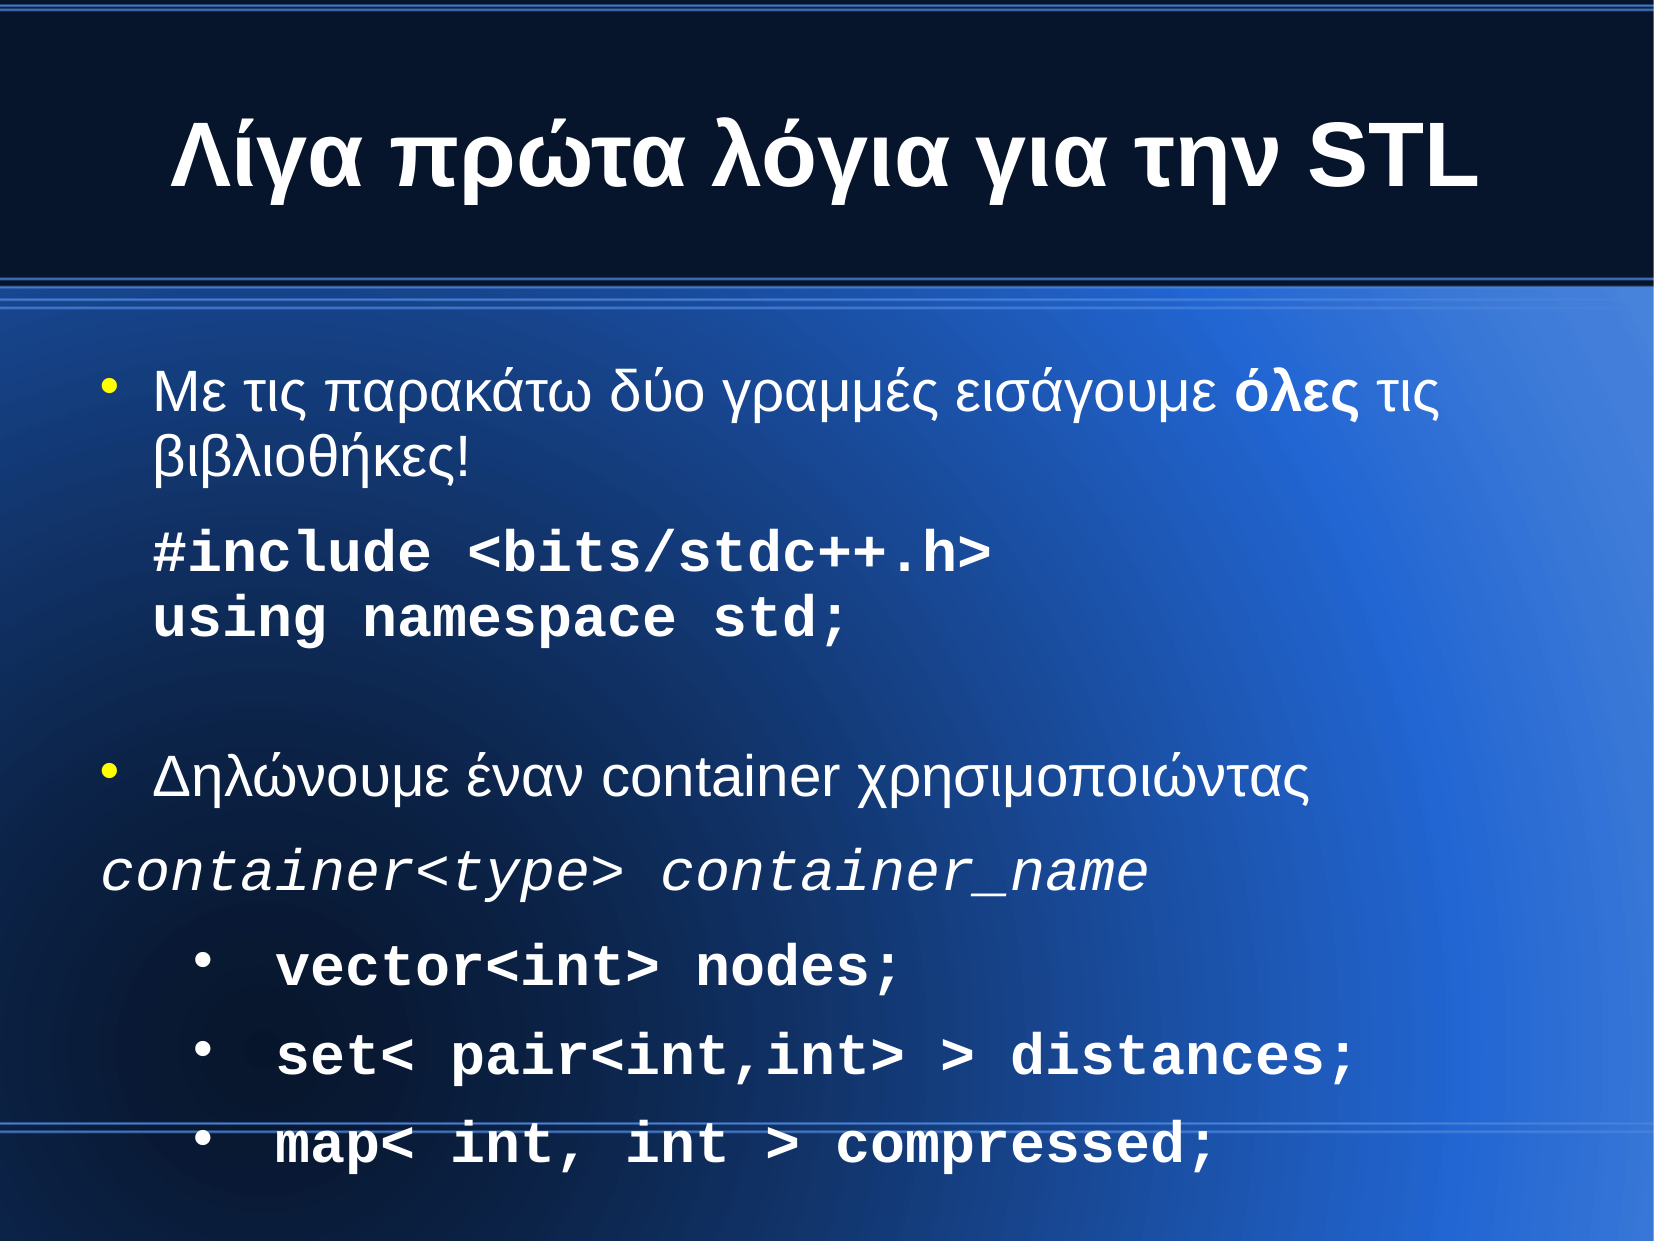

# Λίγα πρώτα λόγια για την STL
Με τις παρακάτω δύο γραμμές εισάγουμε όλες τις βιβλιοθήκες!
#include <bits/stdc++.h>
using namespace std;
Δηλώνουμε έναν container χρησιμοποιώντας
container<type> container_name
vector<int> nodes;
set< pair<int,int> > distances;
map< int, int > compressed;